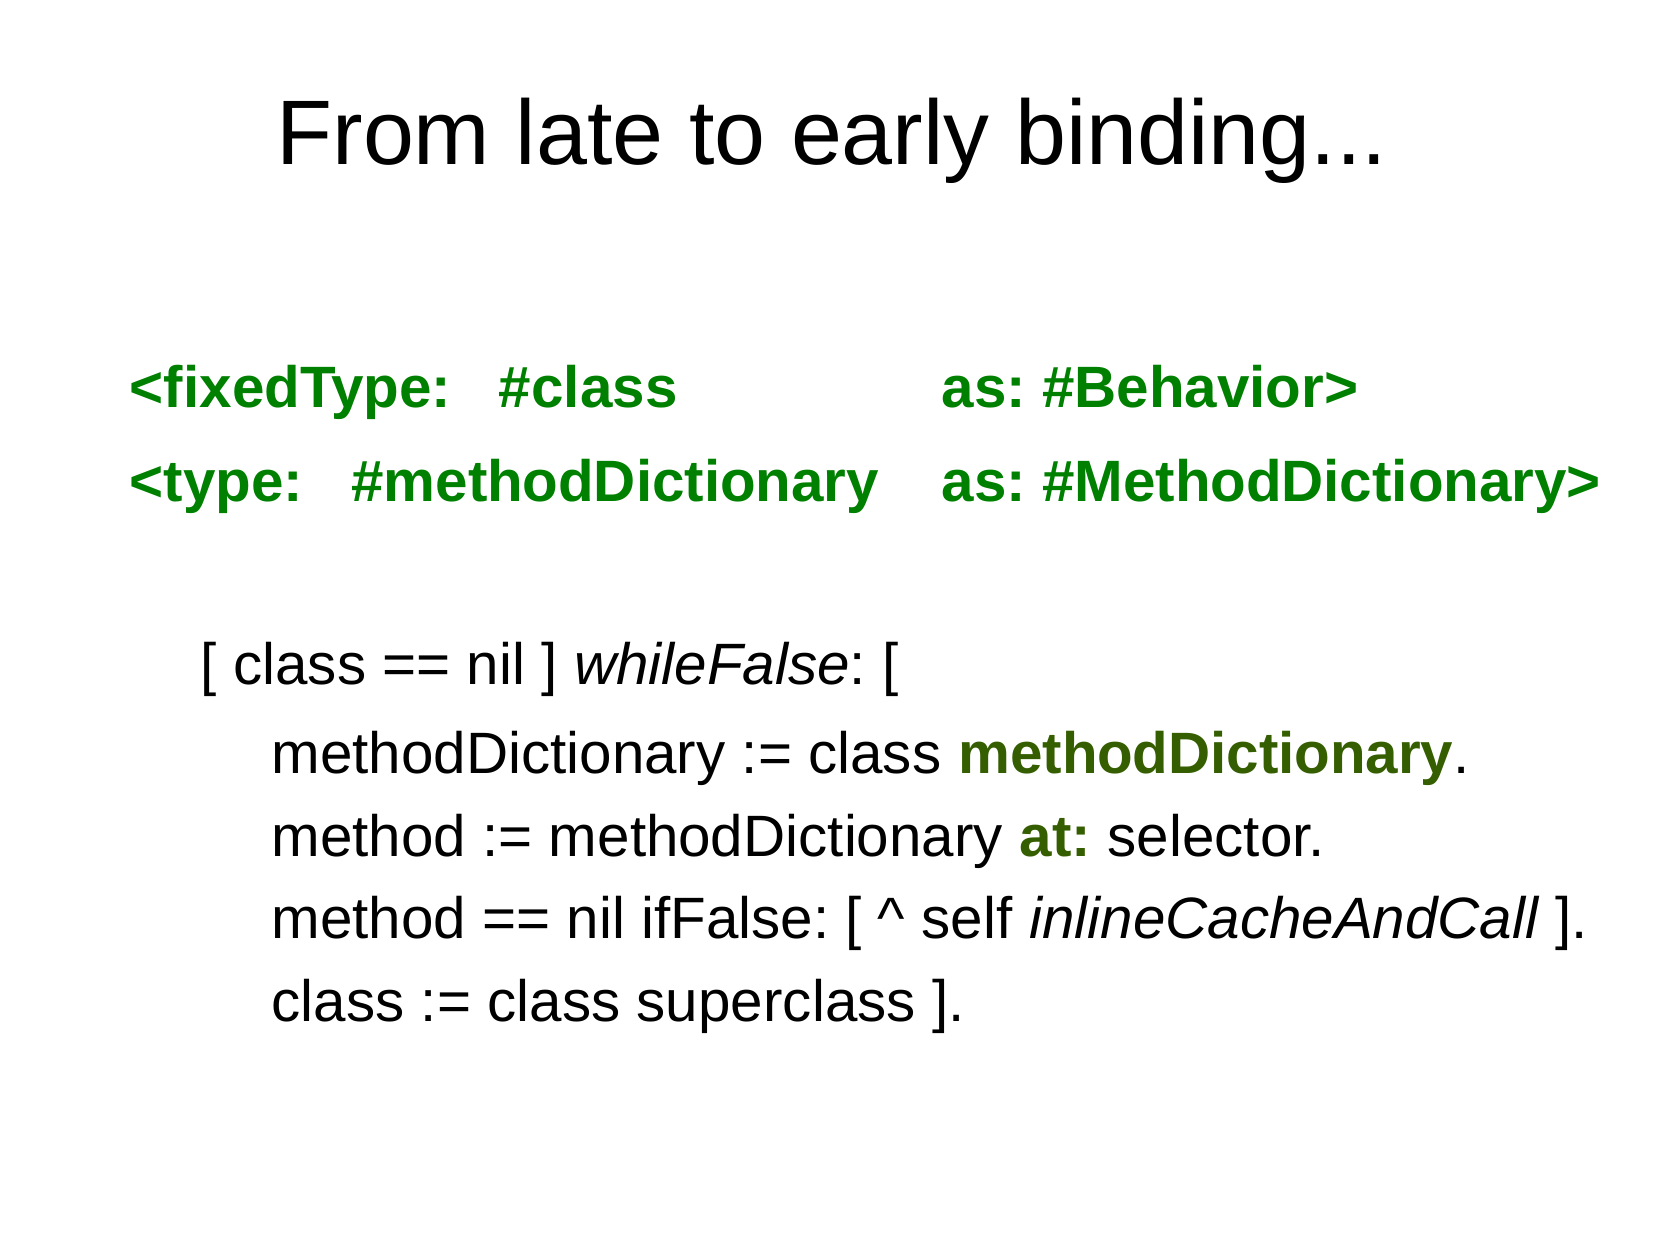

From late to early binding...
# <fixedType: 	#class 			 	as: #Behavior>
<type: 	#methodDictionary	as: #MethodDictionary>
[ class == nil ] whileFalse: [
methodDictionary := class methodDictionary.
method := methodDictionary at: selector.
method == nil ifFalse: [ ^ self inlineCacheAndCall ].
class := class superclass ].